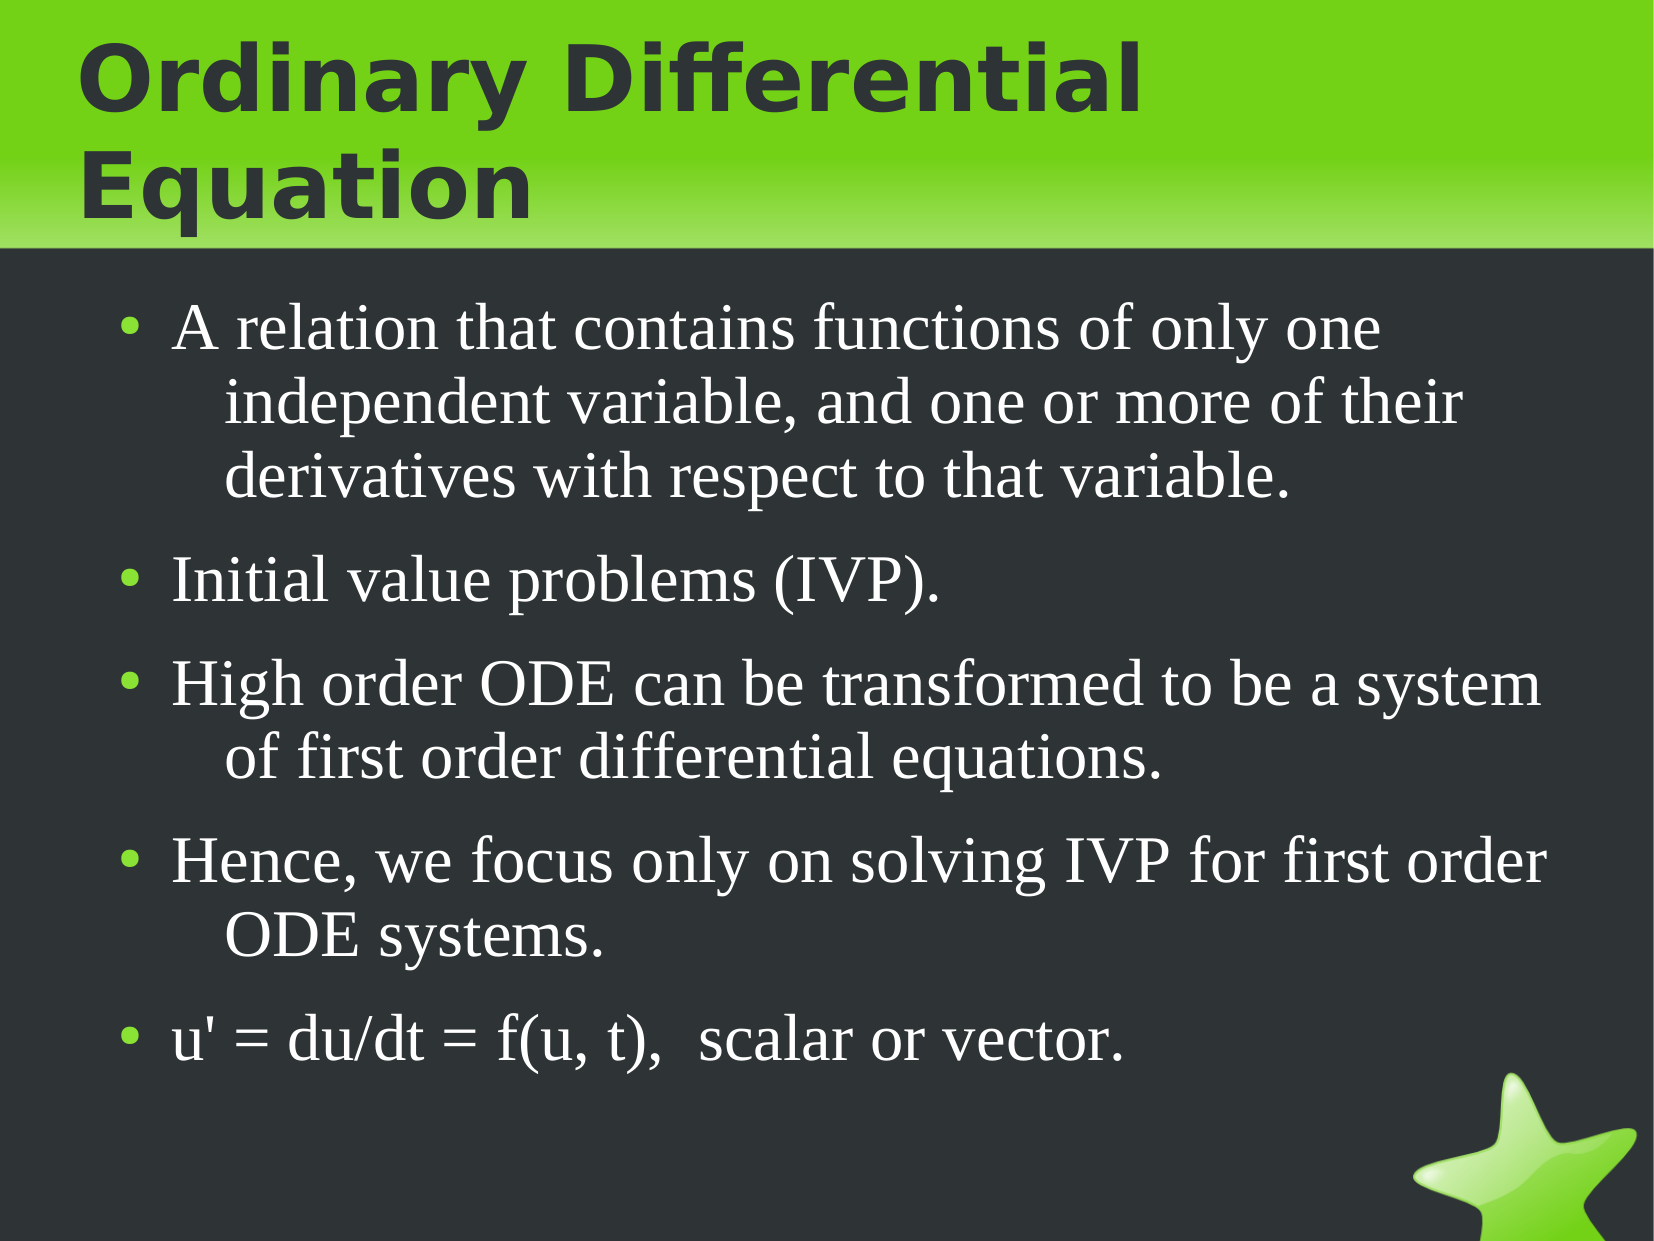

# Ordinary Differential Equation
A relation that contains functions of only one independent variable, and one or more of their derivatives with respect to that variable.
Initial value problems (IVP).
High order ODE can be transformed to be a system of first order differential equations.
Hence, we focus only on solving IVP for first order ODE systems.
u' = du/dt = f(u, t), scalar or vector.